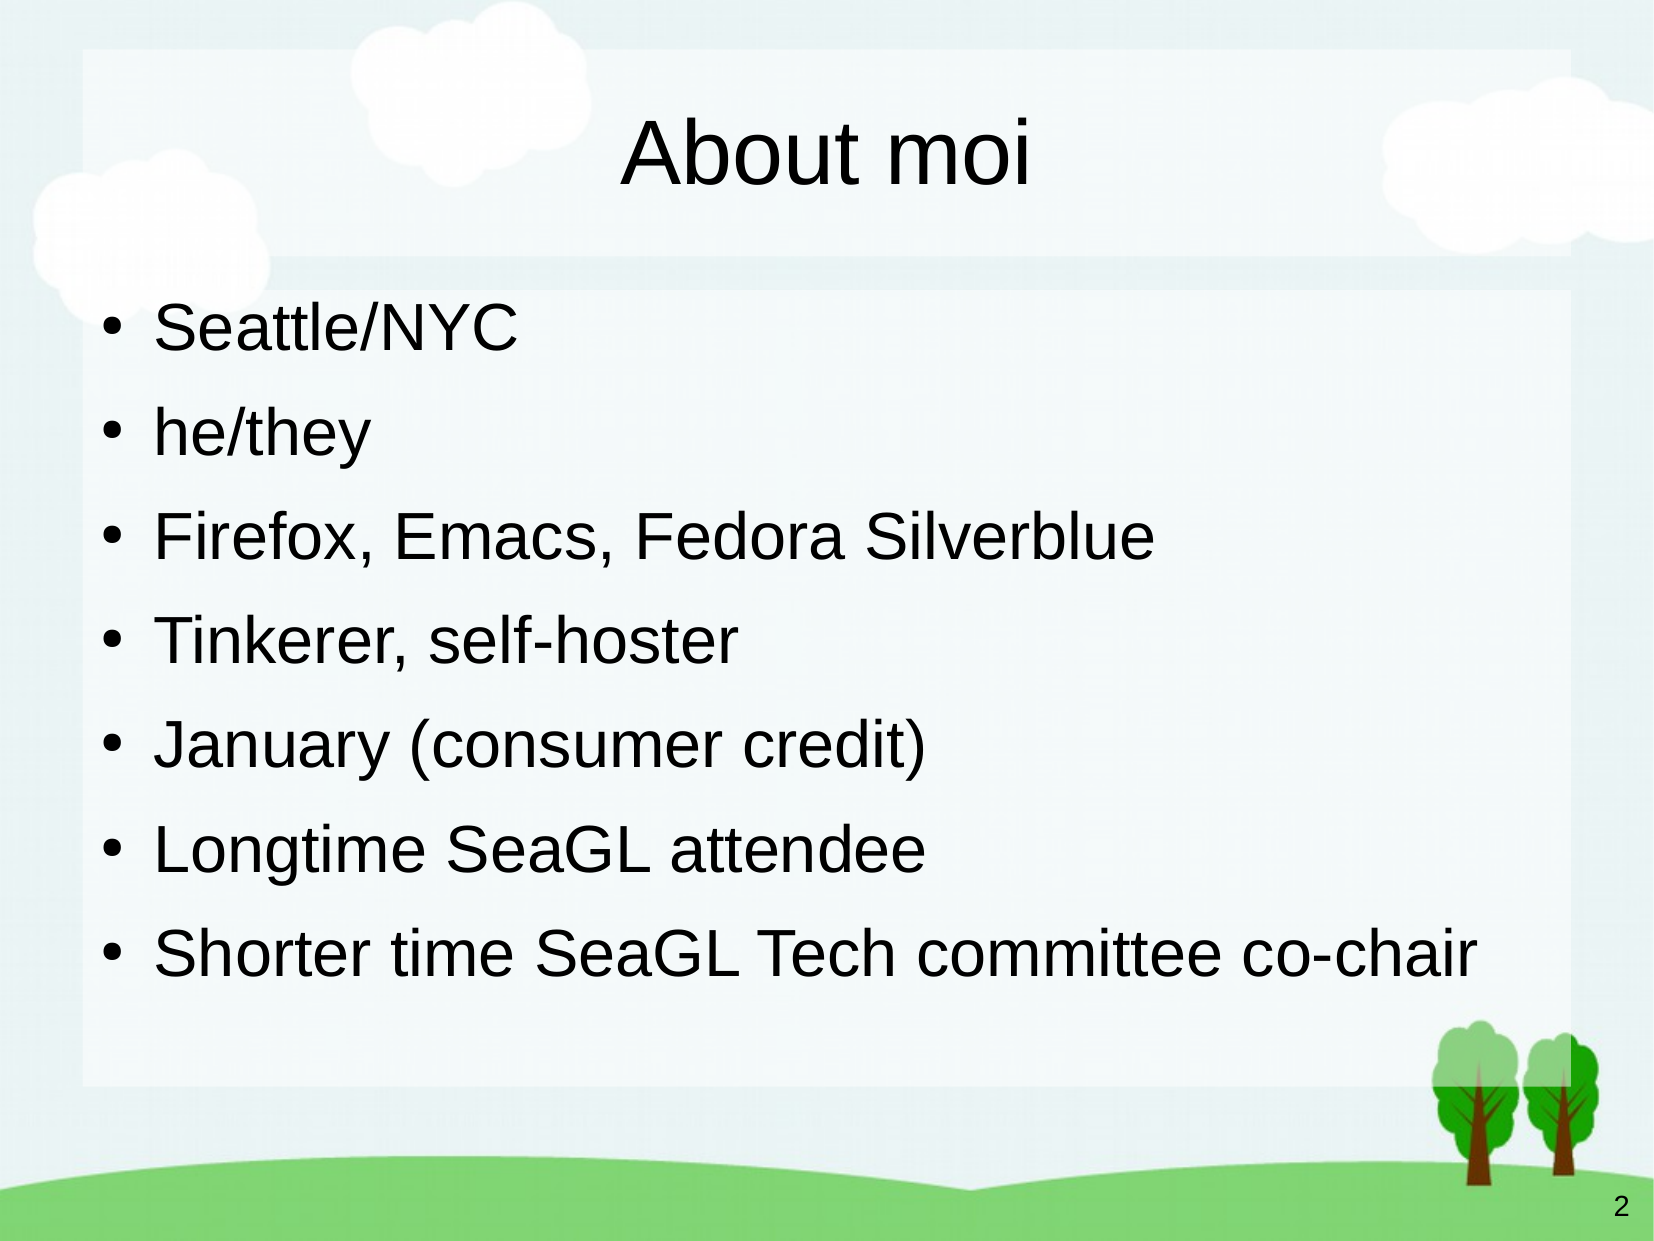

# About moi
Seattle/NYC
he/they
Firefox, Emacs, Fedora Silverblue
Tinkerer, self-hoster
January (consumer credit)
Longtime SeaGL attendee
Shorter time SeaGL Tech committee co-chair
2